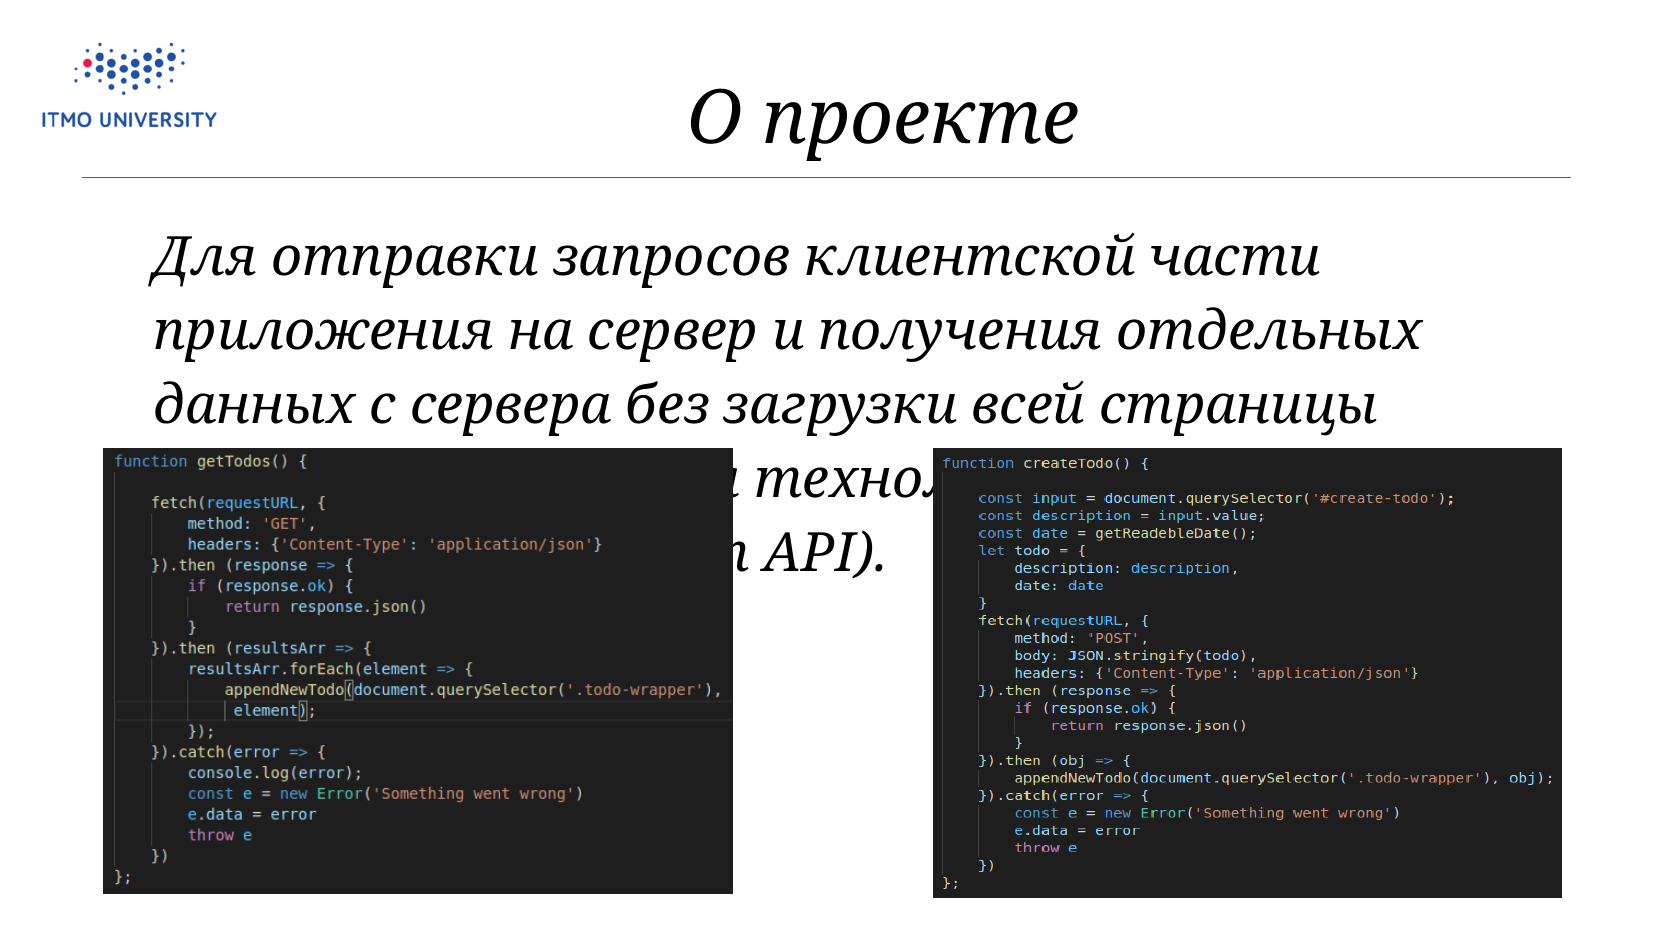

# О проекте
Для отправки запросов клиентской части приложения на сервер и получения отдельных данных с сервера без загрузки всей страницы целиком использовал технологию «Ajax» (в более новой его версии Fetch API).